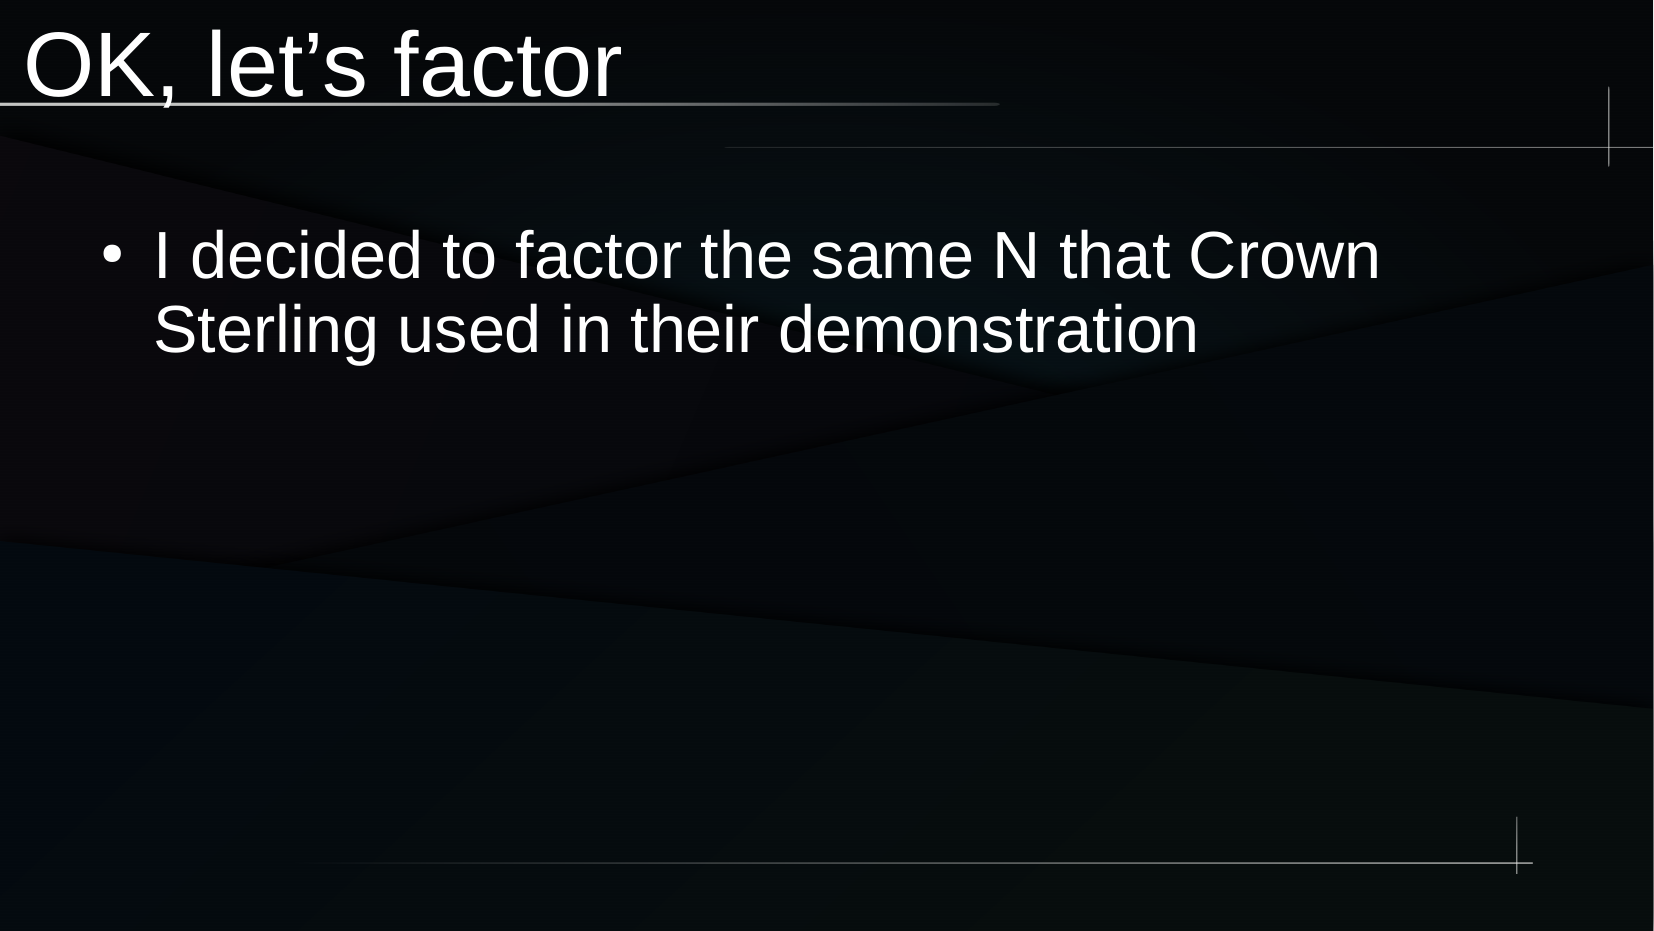

# OK, let’s factor
I decided to factor the same N that Crown Sterling used in their demonstration